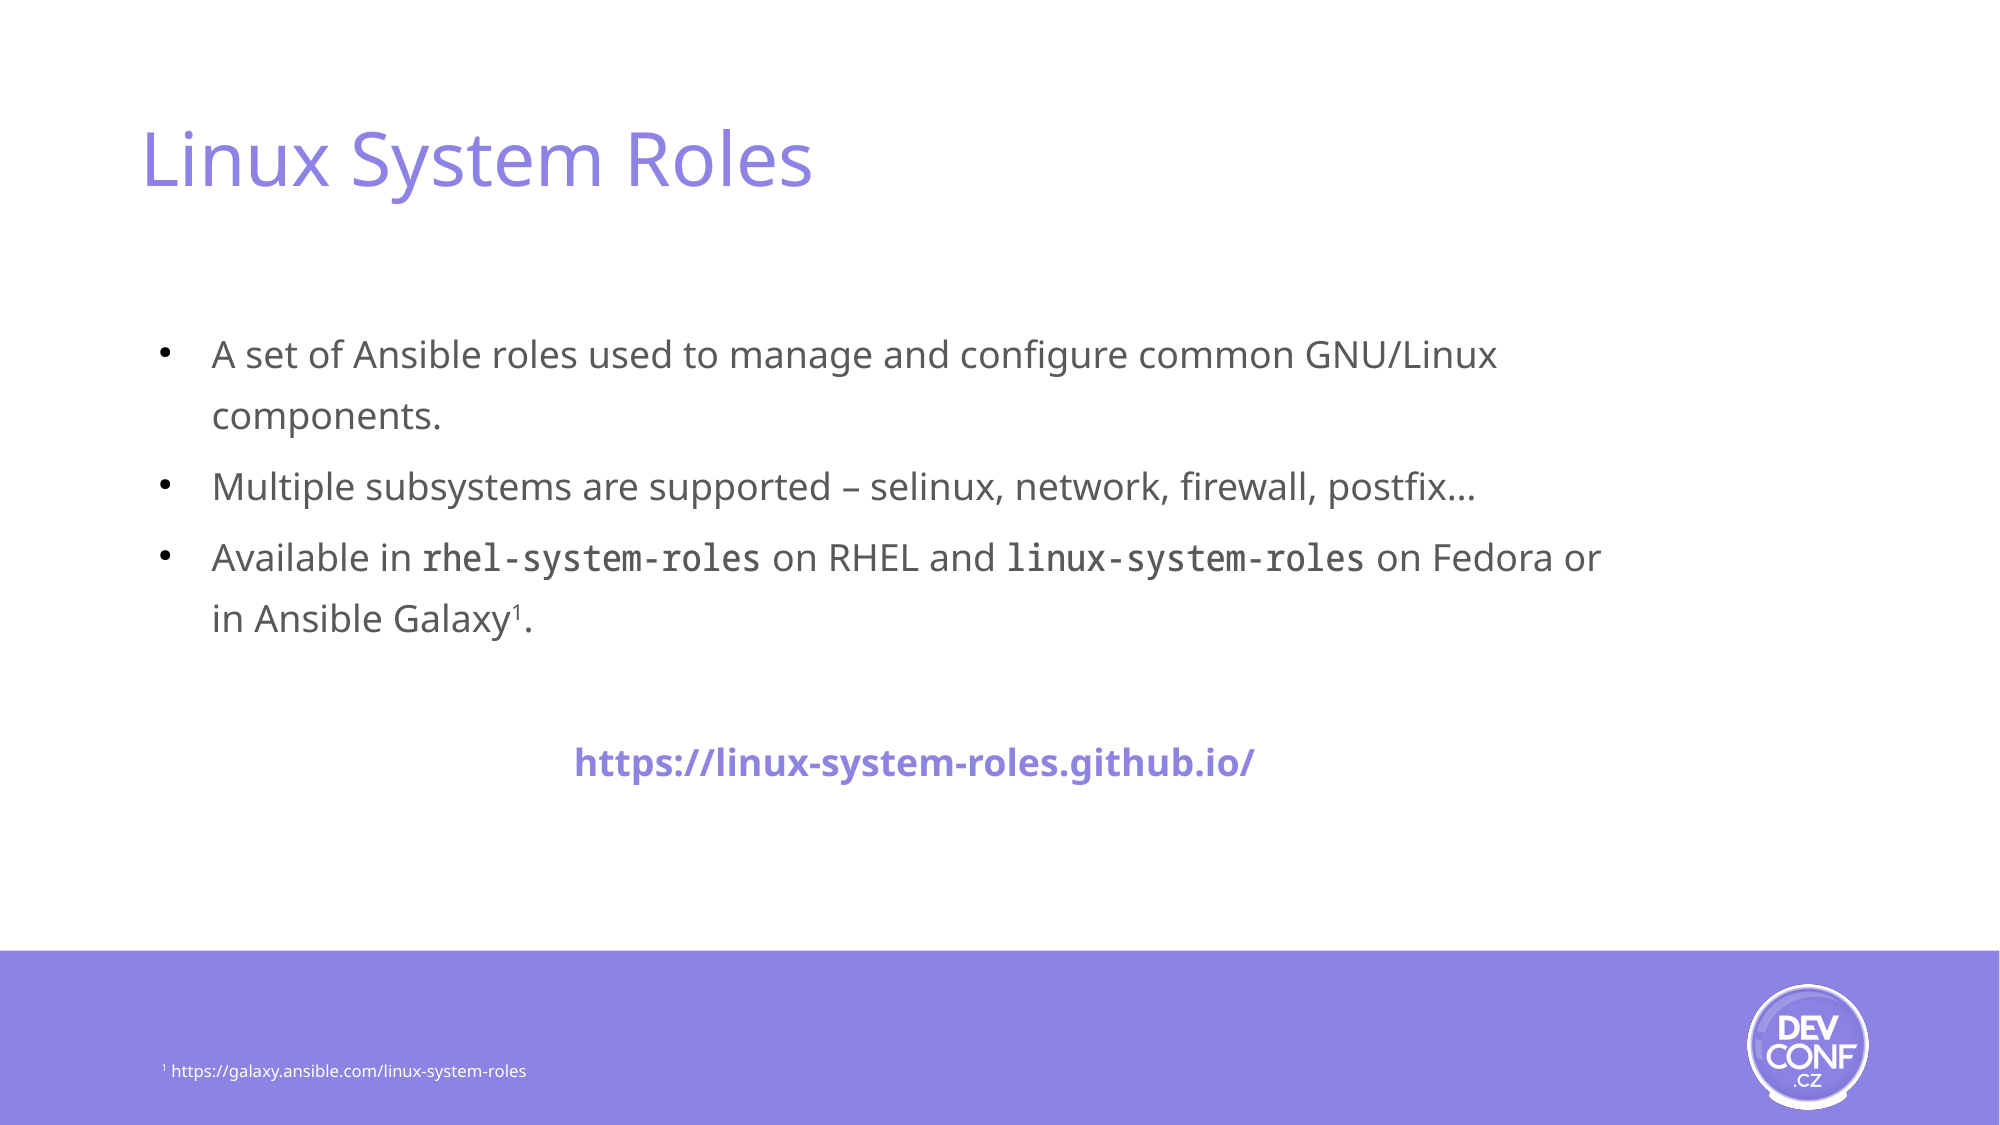

# Linux System Roles
A set of Ansible roles used to manage and configure common GNU/Linux components.
Multiple subsystems are supported – selinux, network, firewall, postfix…
Available in rhel-system-roles on RHEL and linux-system-roles on Fedora or in Ansible Galaxy1.
https://linux-system-roles.github.io/
1 https://galaxy.ansible.com/linux-system-roles